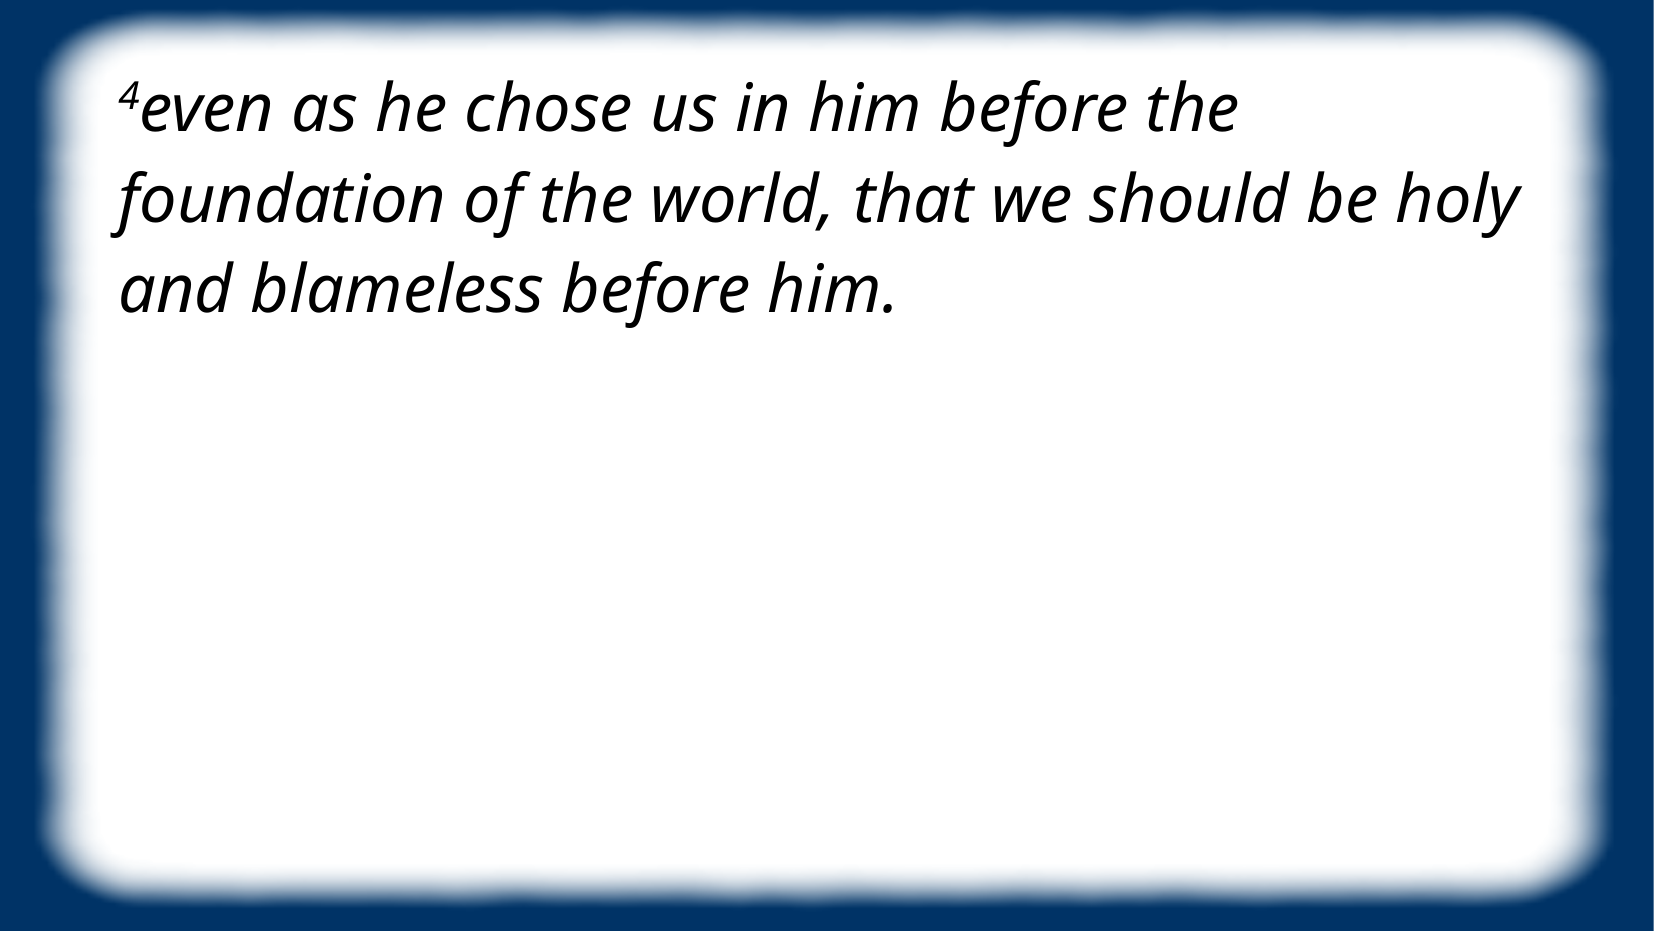

4even as he chose us in him before the foundation of the world, that we should be holy and blameless before him.